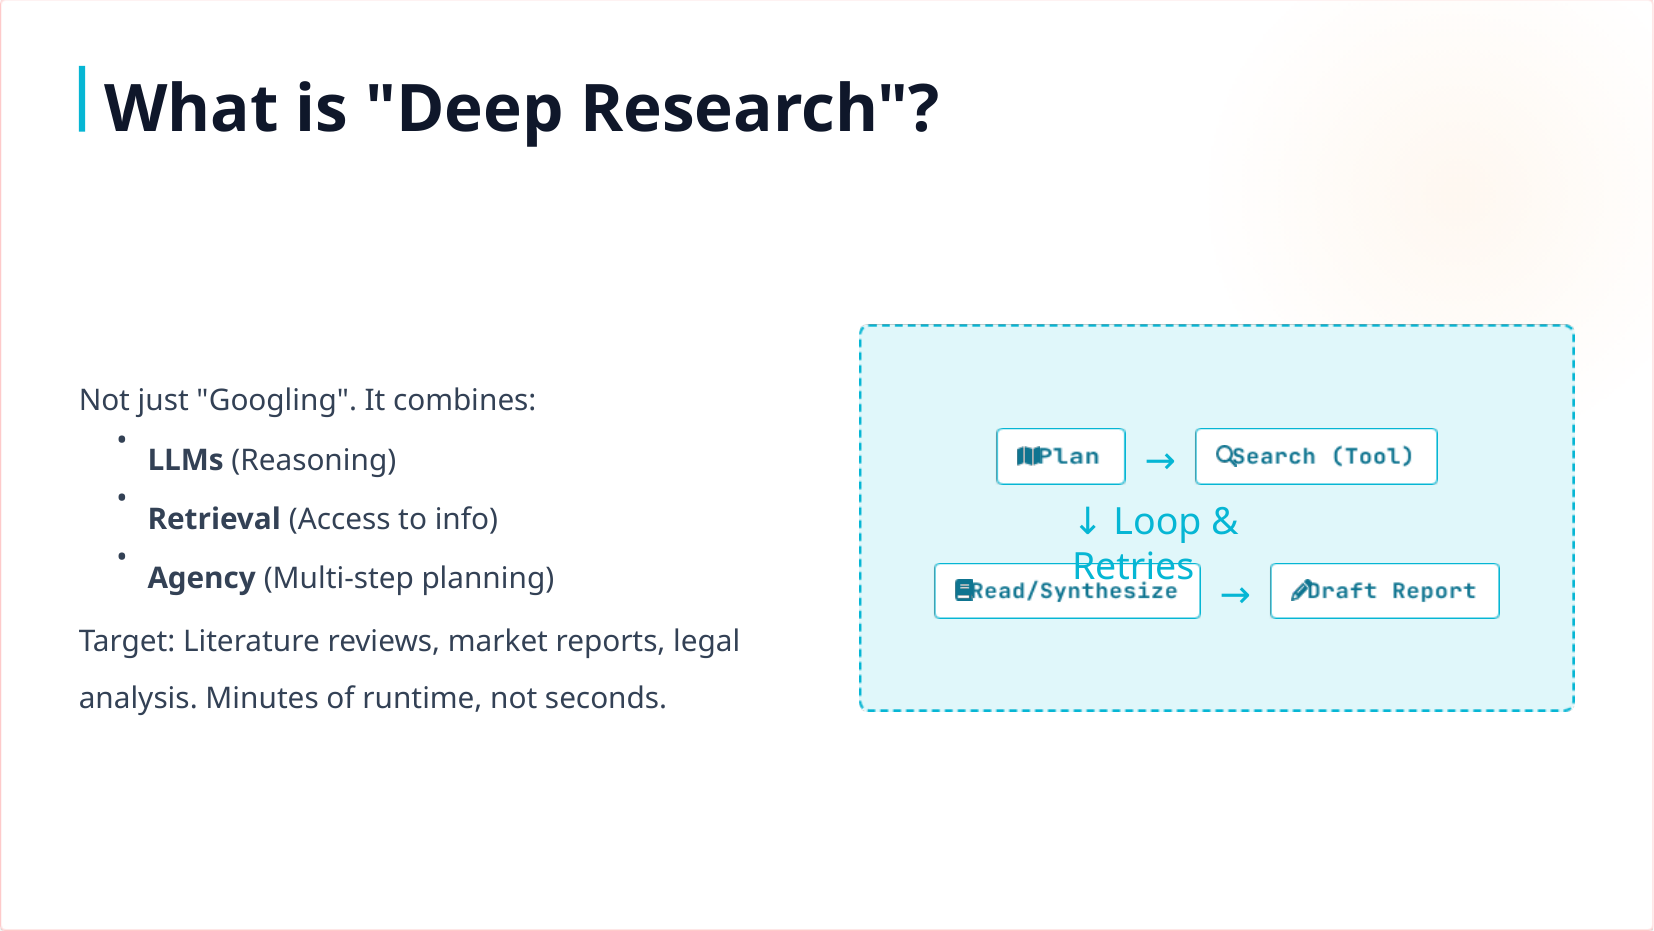

What is "Deep Research"?
Not just "Googling". It combines:
LLMs (Reasoning)
•
→
Retrieval (Access to info)
•
↓ Loop & Retries
Agency (Multi-step planning)
•
→
Target: Literature reviews, market reports, legal analysis. Minutes of runtime, not seconds.